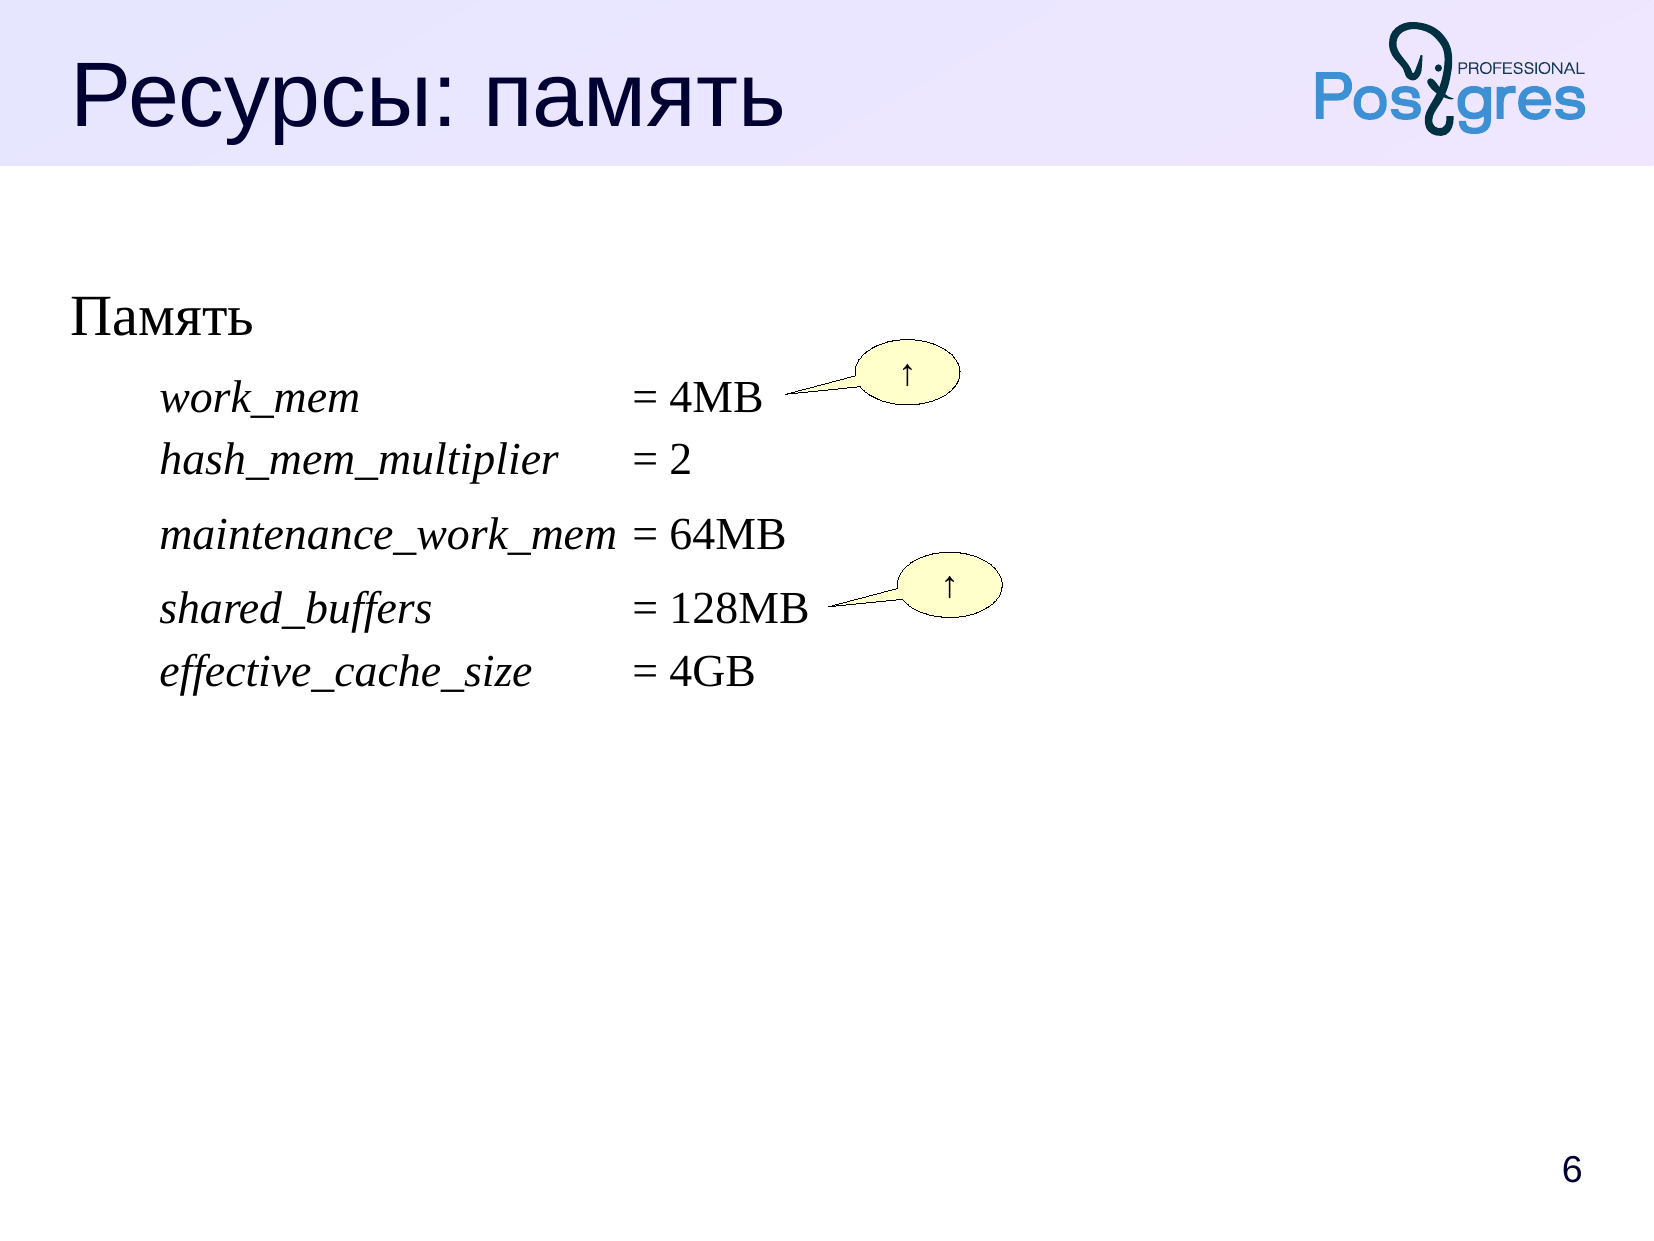

# Ресурсы: память
Память
work_mem	= 4MB
hash_mem_multiplier	= 2
maintenance_work_mem	= 64MB
shared_buffers	= 128MB
effective_cache_size	= 4GB
↑
↑